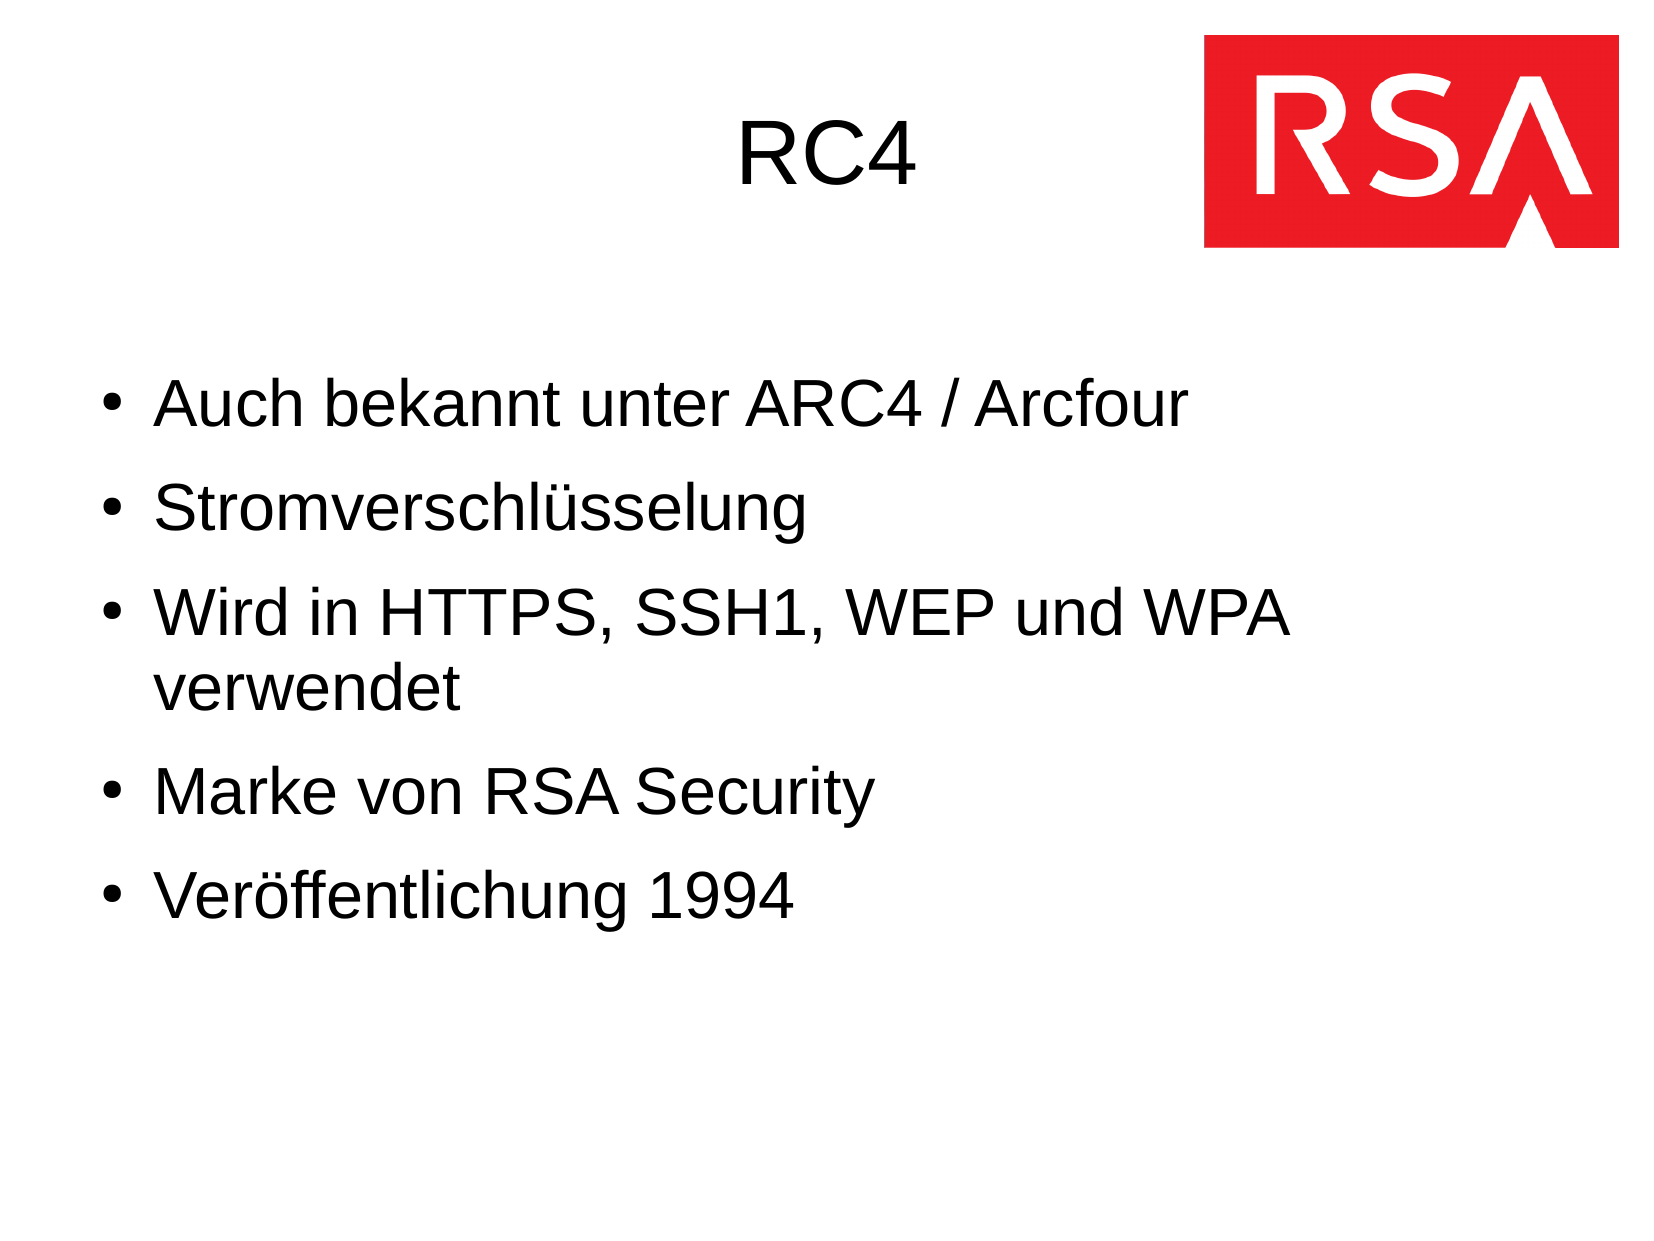

# RC4
Auch bekannt unter ARC4 / Arcfour
Stromverschlüsselung
Wird in HTTPS, SSH1, WEP und WPA verwendet
Marke von RSA Security
Veröffentlichung 1994